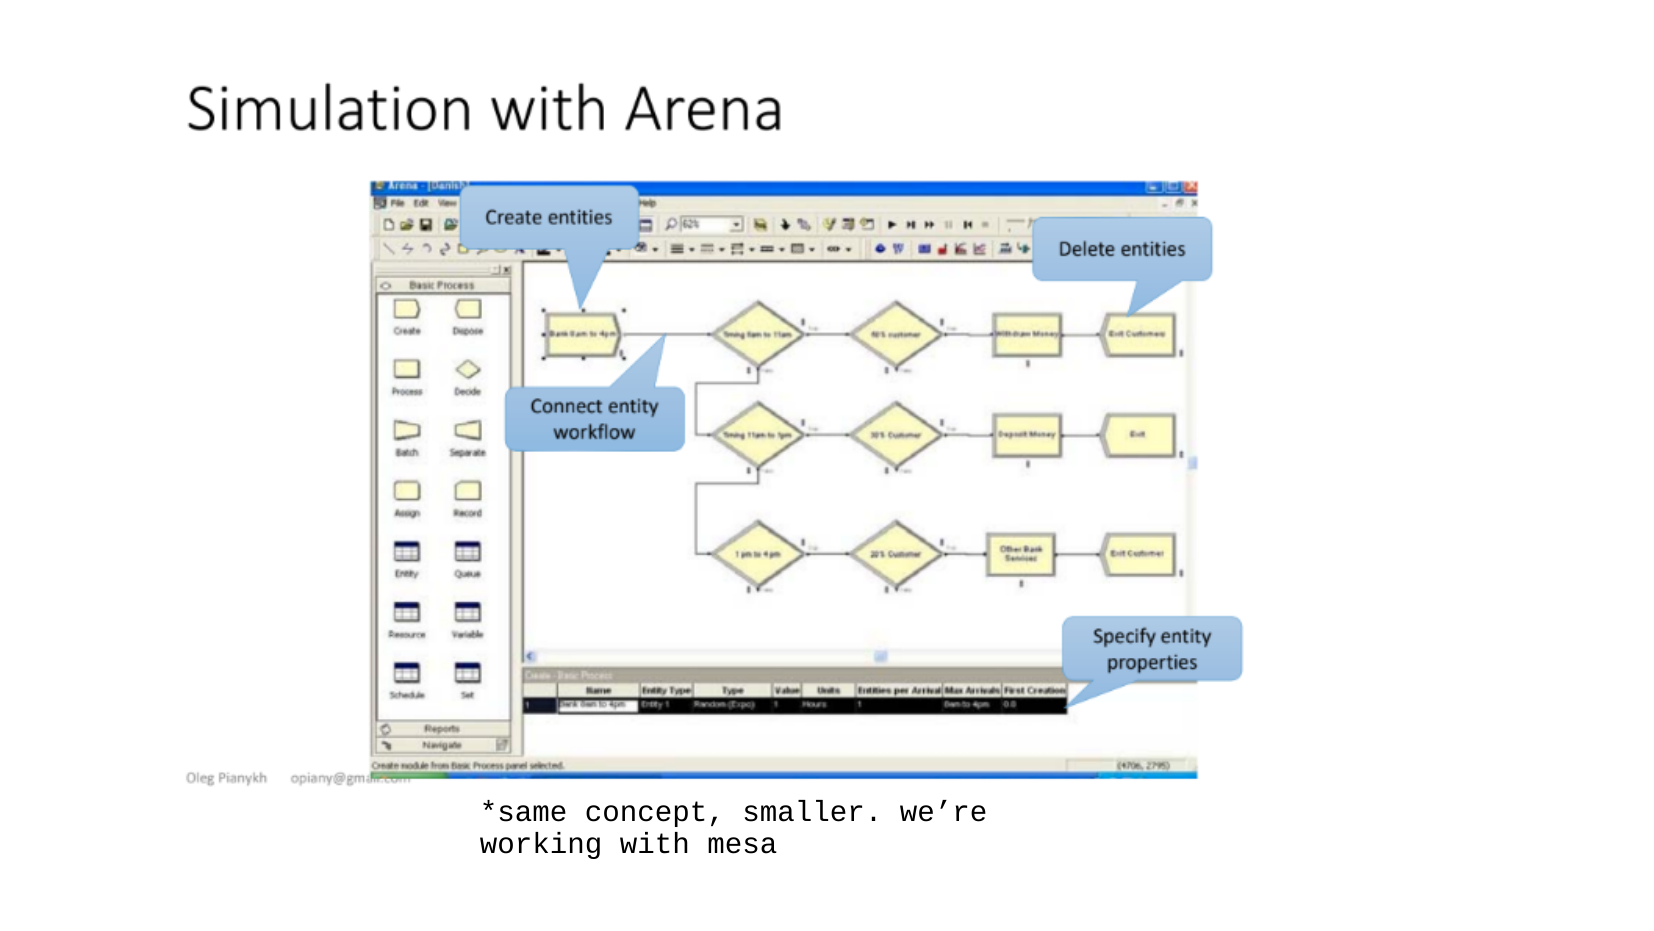

#
*same concept, smaller. we’re working with mesa